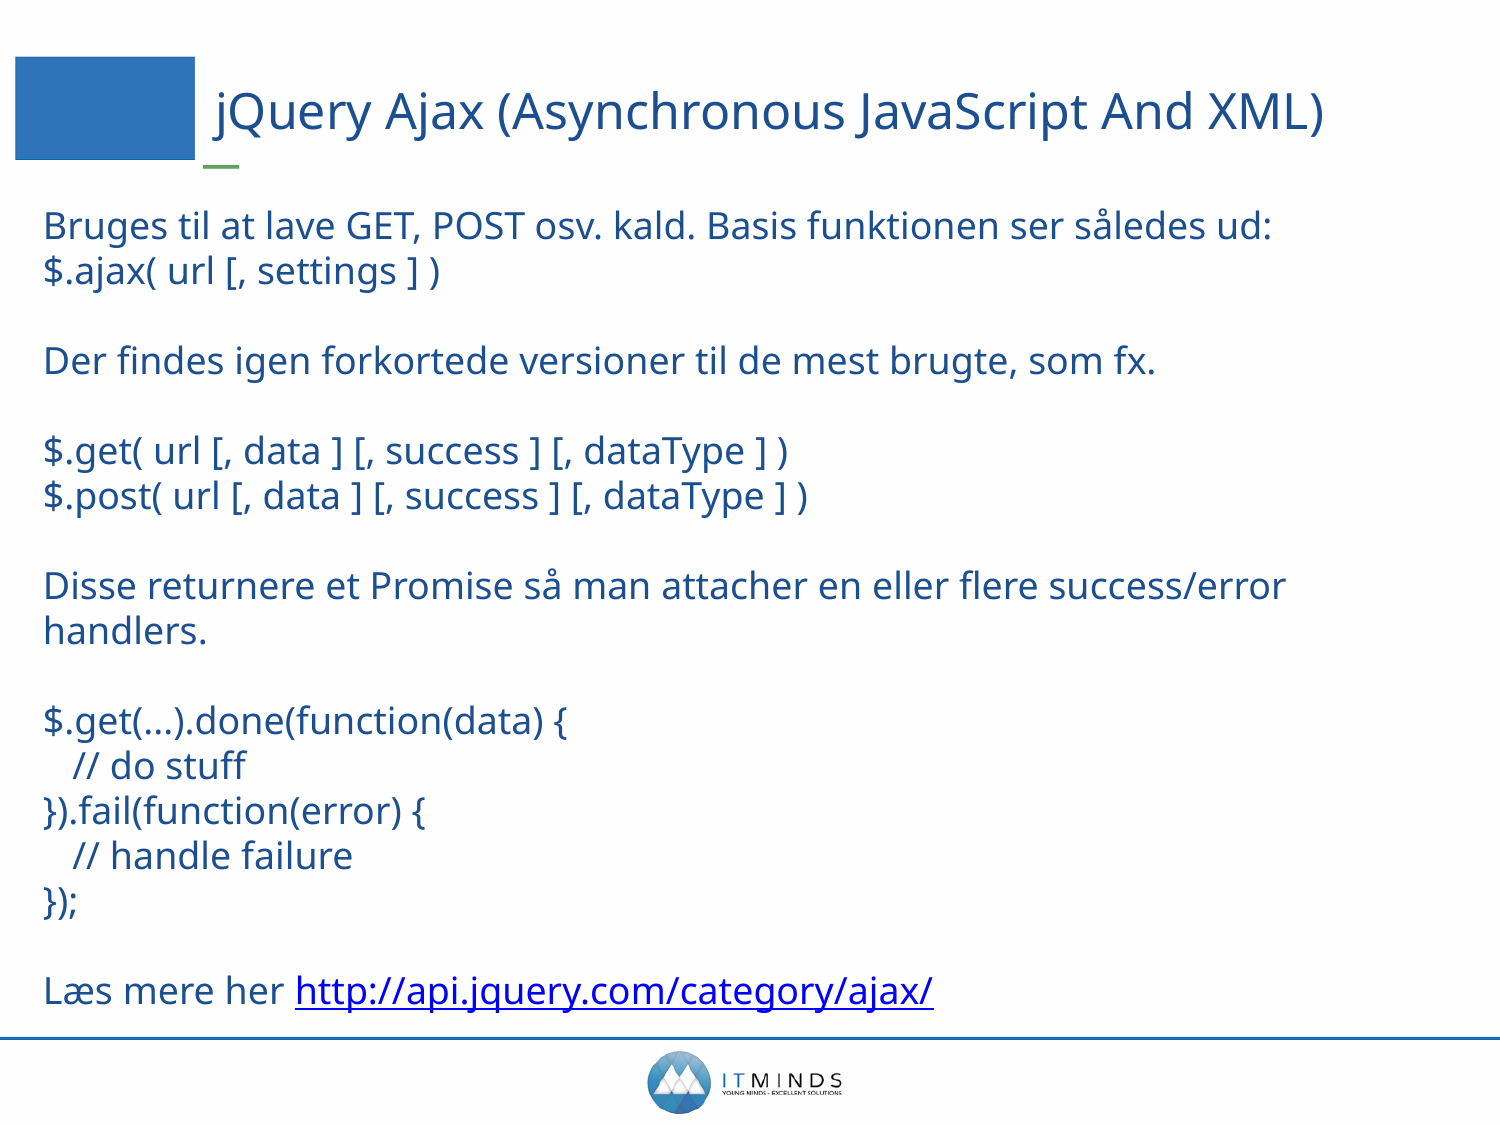

jQuery Ajax (Asynchronous JavaScript And XML)
# Bruges til at lave GET, POST osv. kald. Basis funktionen ser således ud:
$.ajax( url [, settings ] )
Der findes igen forkortede versioner til de mest brugte, som fx.
$.get( url [, data ] [, success ] [, dataType ] )
$.post( url [, data ] [, success ] [, dataType ] )
Disse returnere et Promise så man attacher en eller flere success/error handlers.
$.get(...).done(function(data) {
 // do stuff
}).fail(function(error) {
 // handle failure
});
Læs mere her http://api.jquery.com/category/ajax/